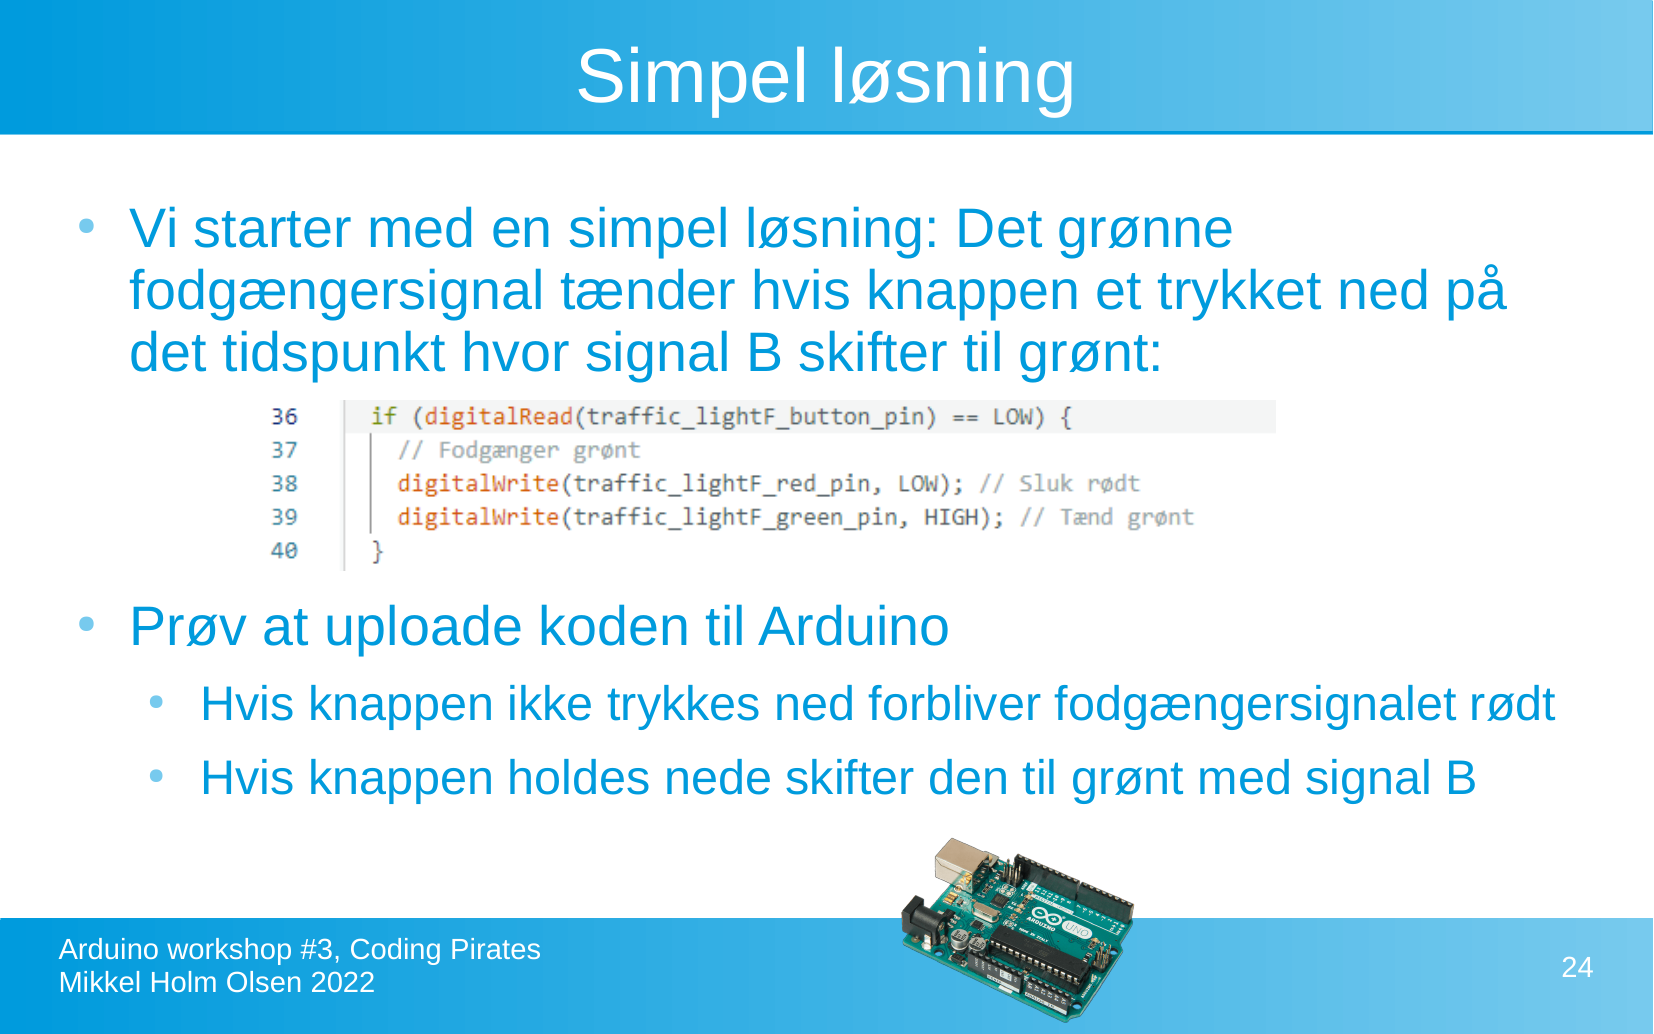

# Simpel løsning
Vi starter med en simpel løsning: Det grønne fodgængersignal tænder hvis knappen et trykket ned på det tidspunkt hvor signal B skifter til grønt:
Prøv at uploade koden til Arduino
Hvis knappen ikke trykkes ned forbliver fodgængersignalet rødt
Hvis knappen holdes nede skifter den til grønt med signal B
24